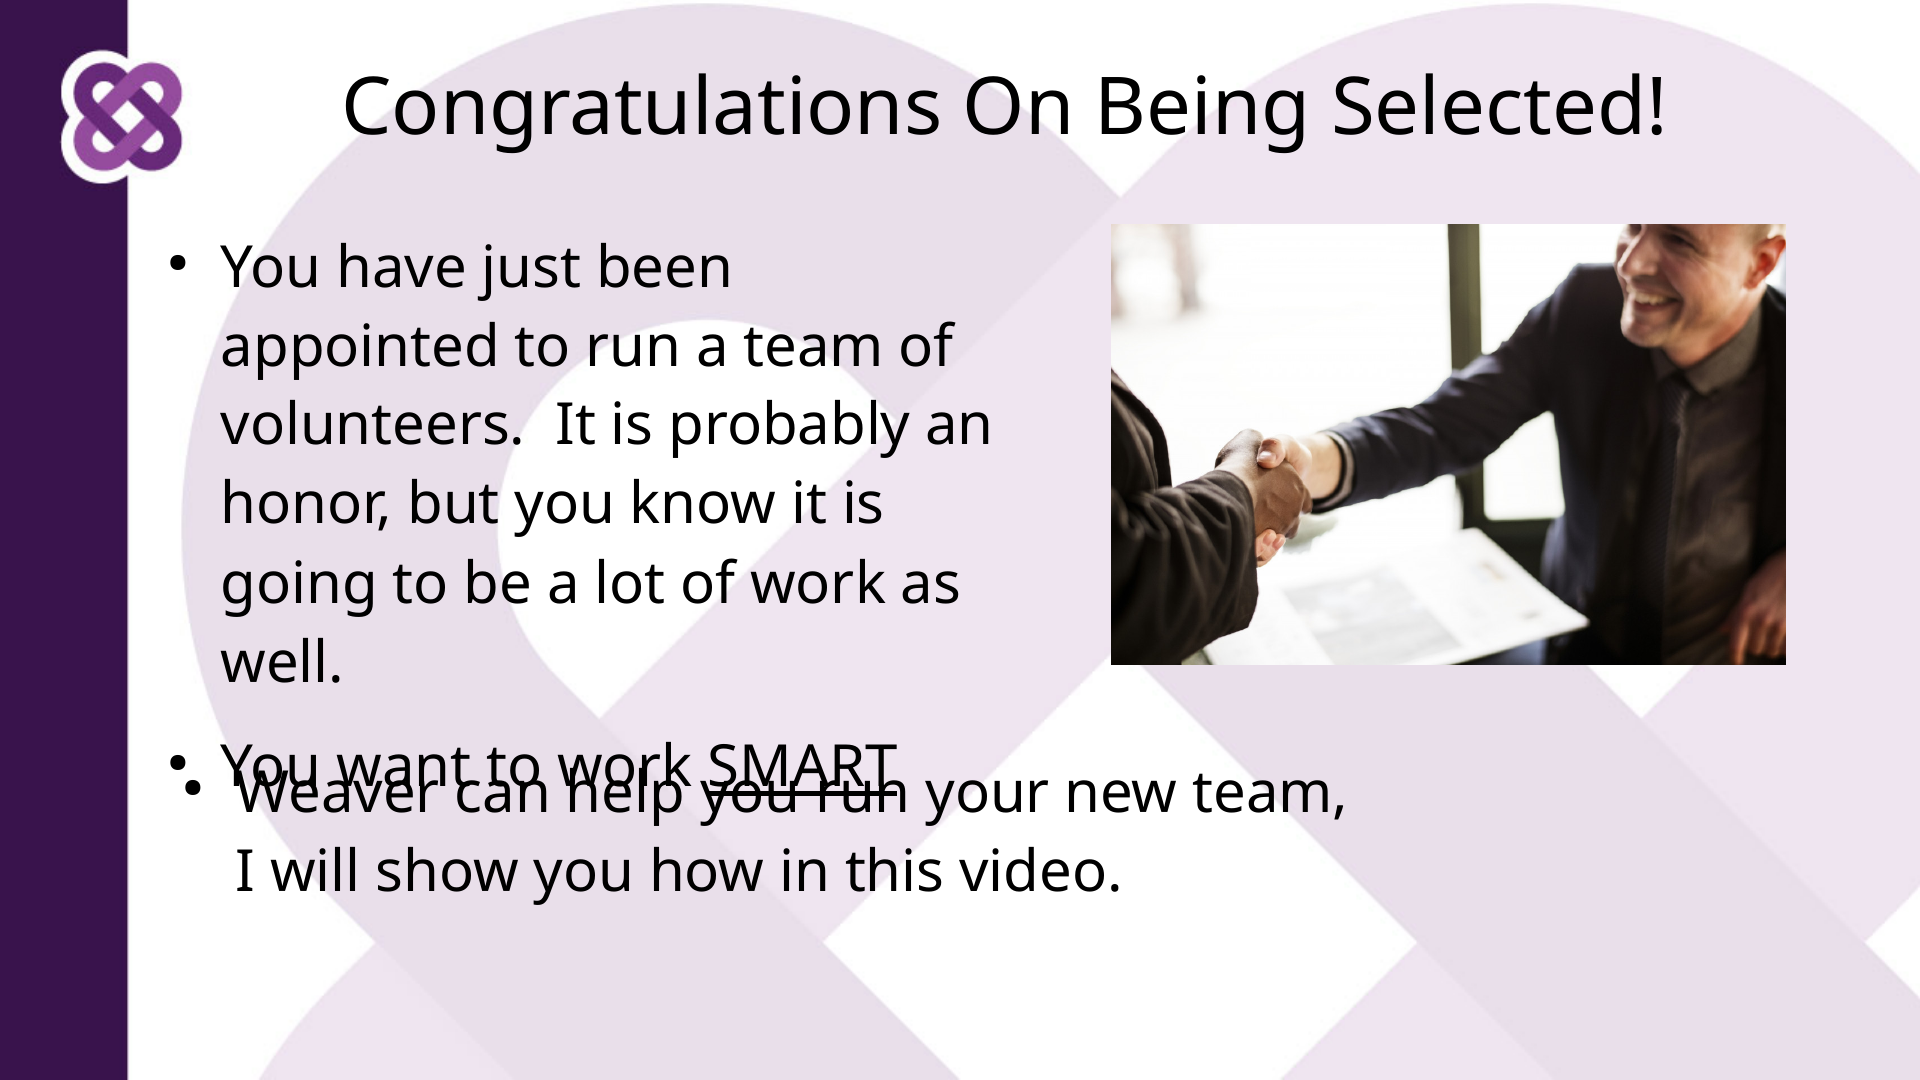

# Congratulations On Being Selected!
You have just been appointed to run a team of volunteers. It is probably an honor, but you know it is going to be a lot of work as well.
You want to work SMART
Weaver can help you run your new team,
I will show you how in this video.